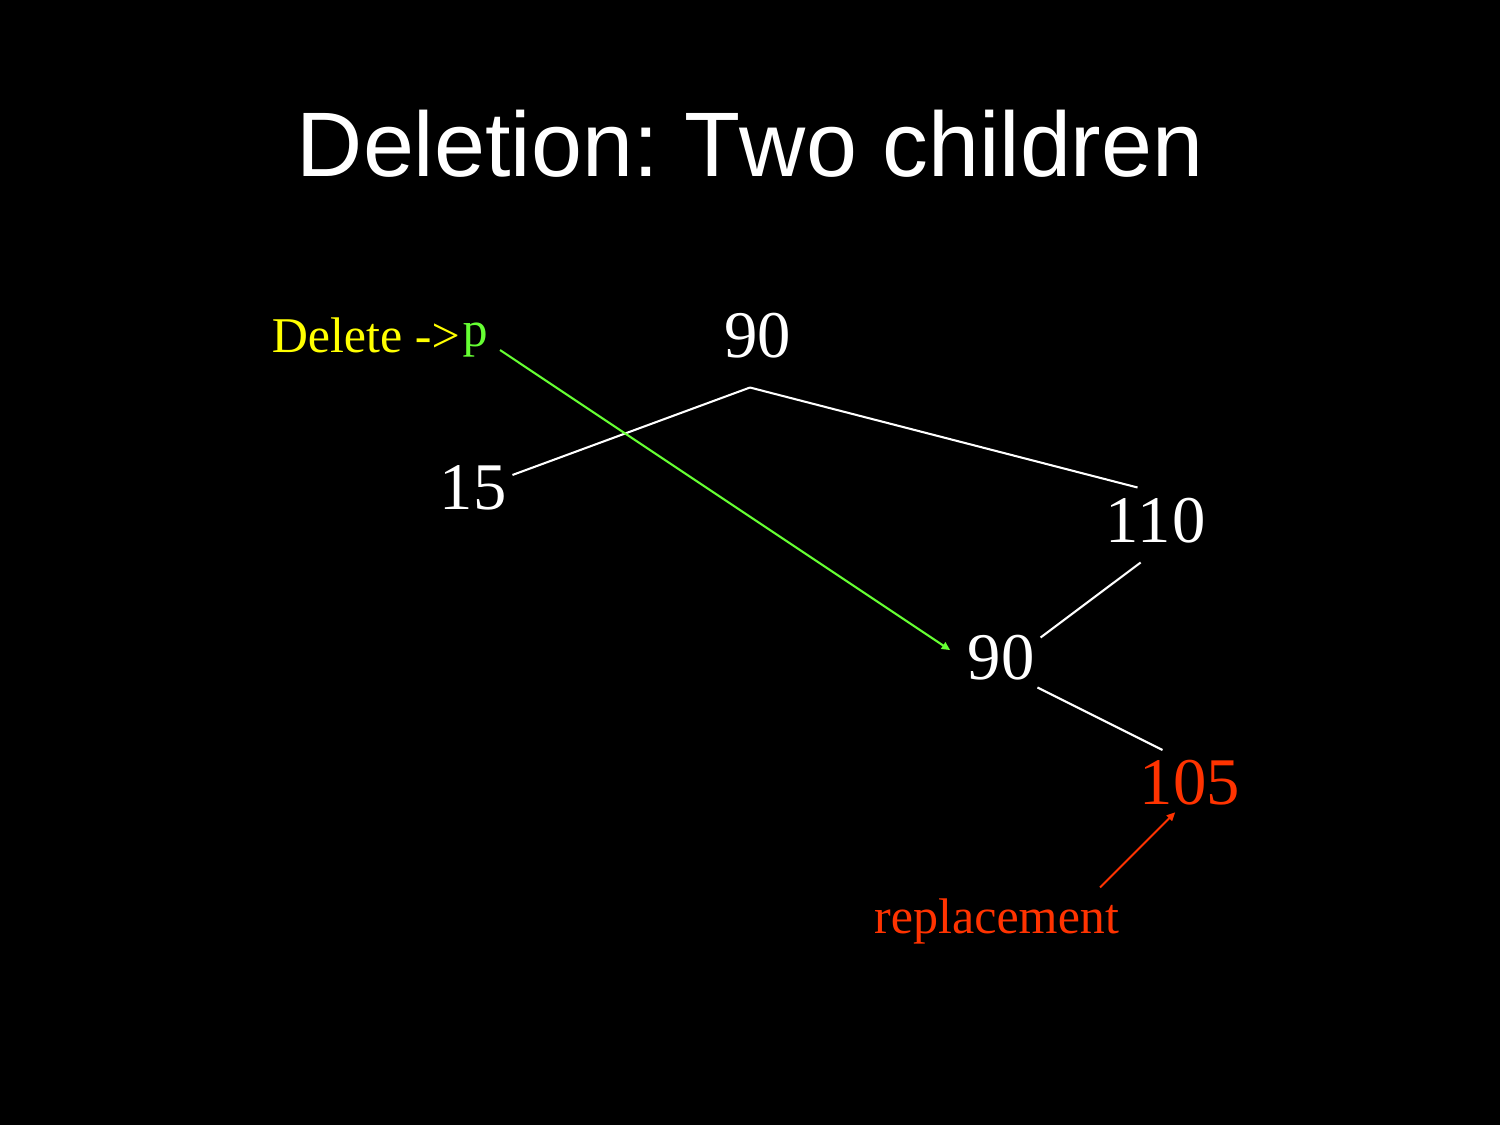

# Deletion: Two children
90
p
Delete ->
15
110
90
105
replacement